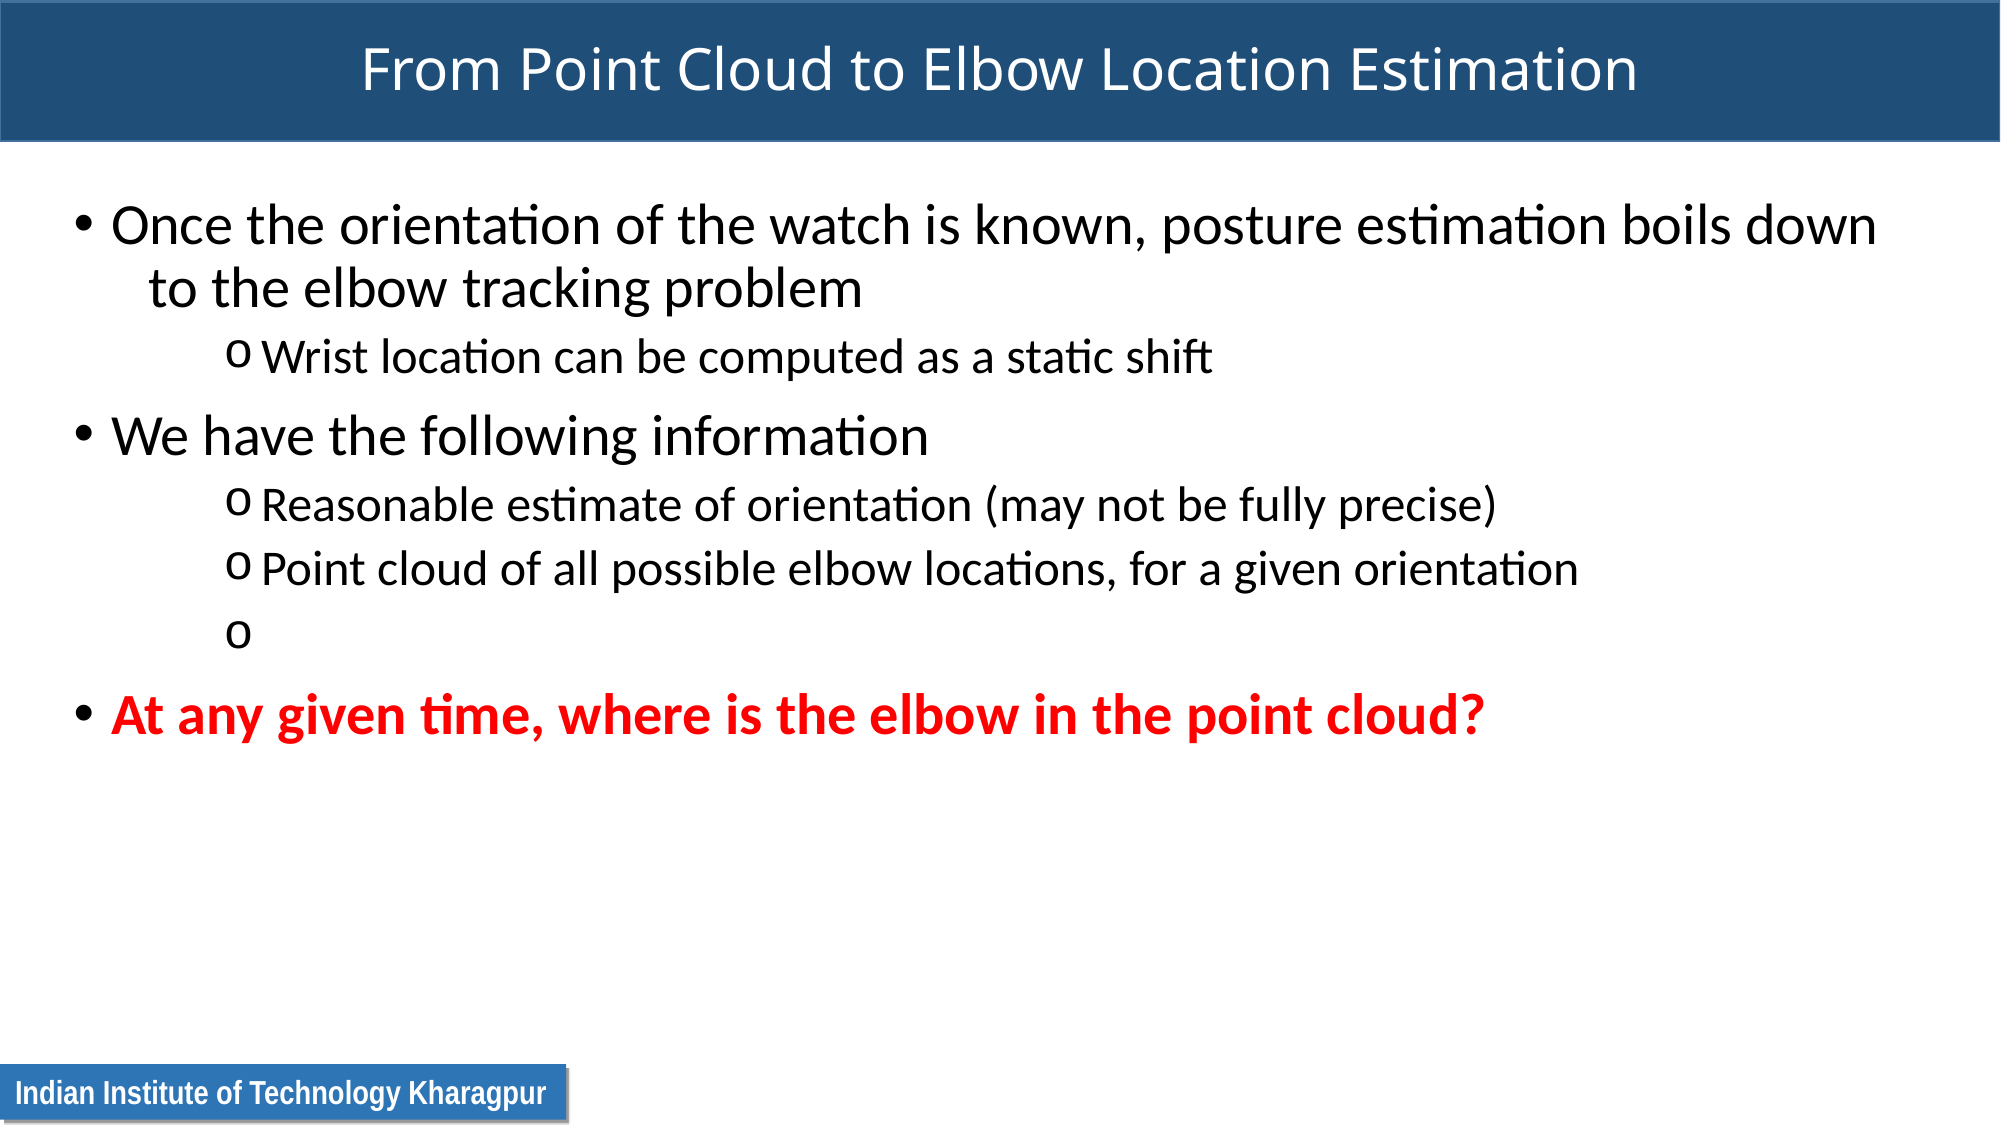

From Point Cloud to Elbow Location Estimation
# Once the orientation of the watch is known, posture estimation boils down to the elbow tracking problem
Wrist location can be computed as a static shift
We have the following information
Reasonable estimate of orientation (may not be fully precise)
Point cloud of all possible elbow locations, for a given orientation
At any given time, where is the elbow in the point cloud?